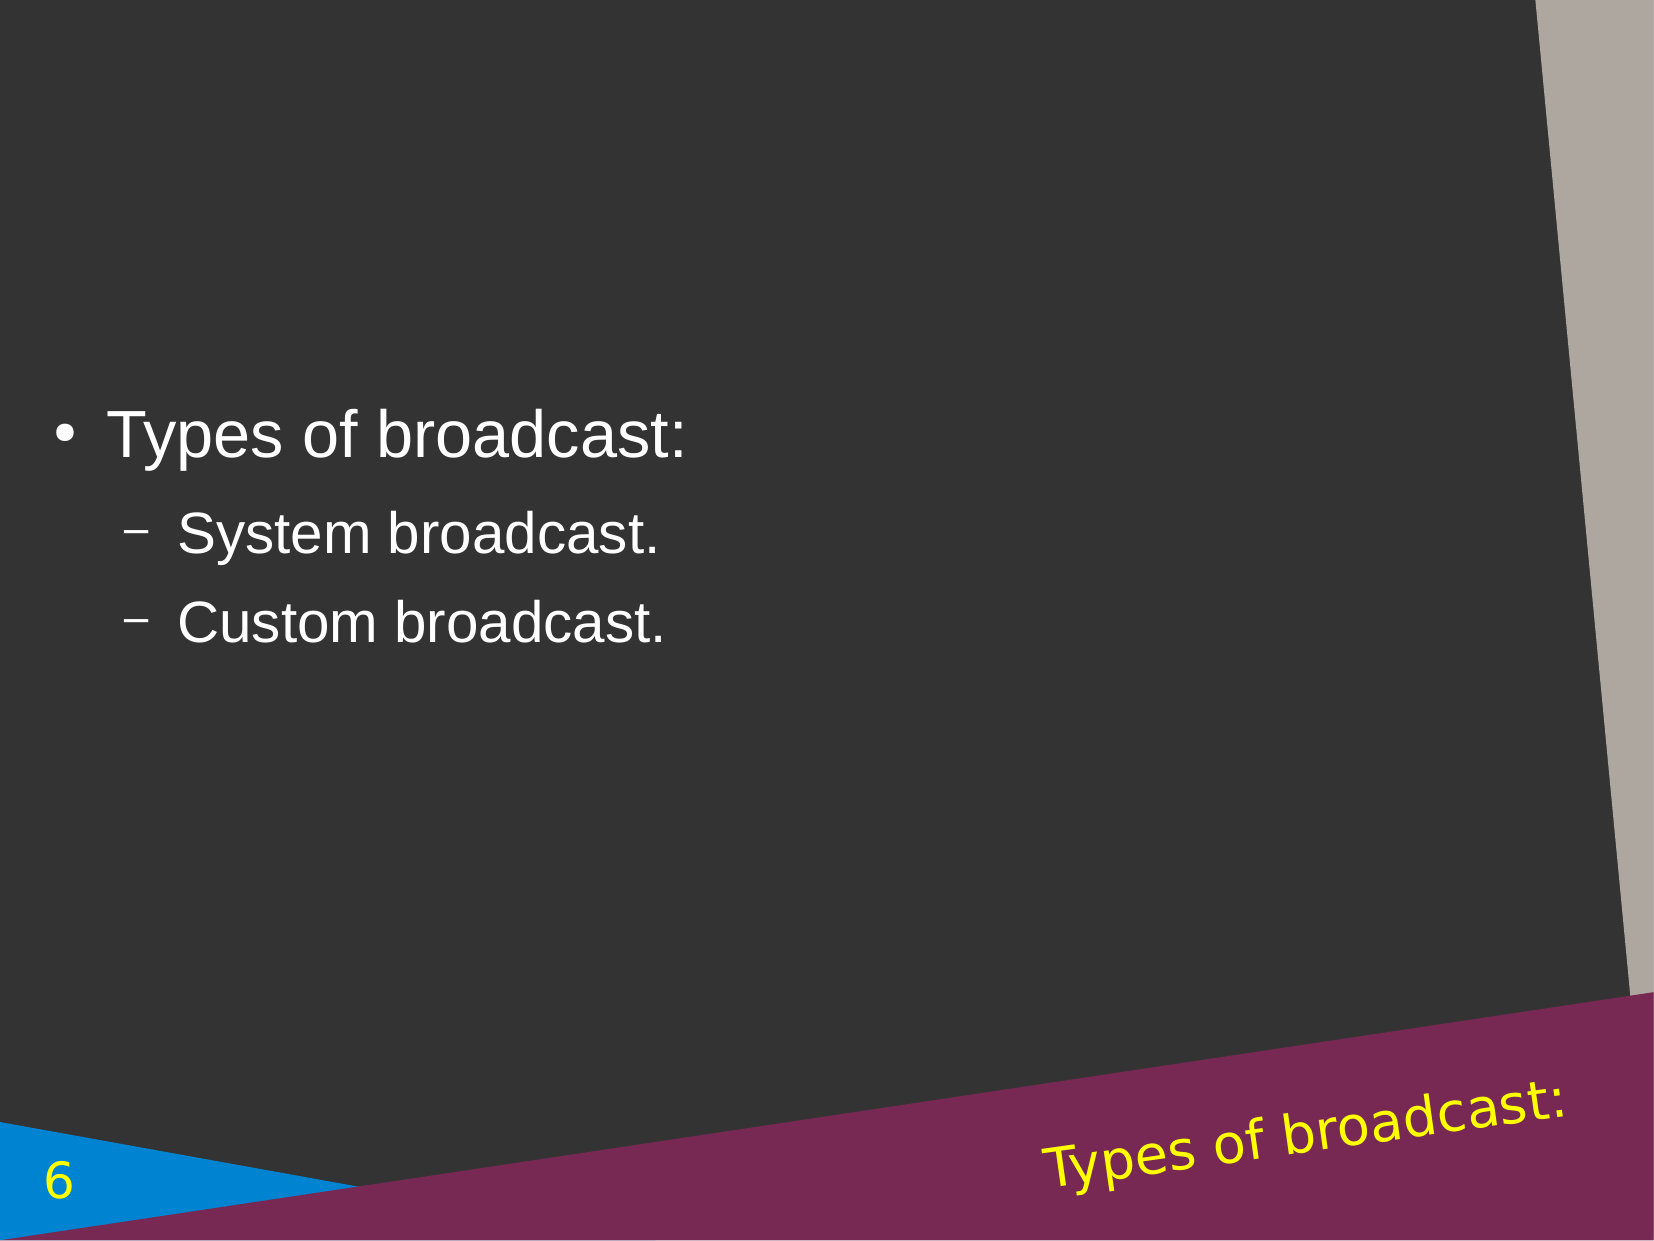

Types of broadcast:
System broadcast.
Custom broadcast.
# Types of broadcast:
6